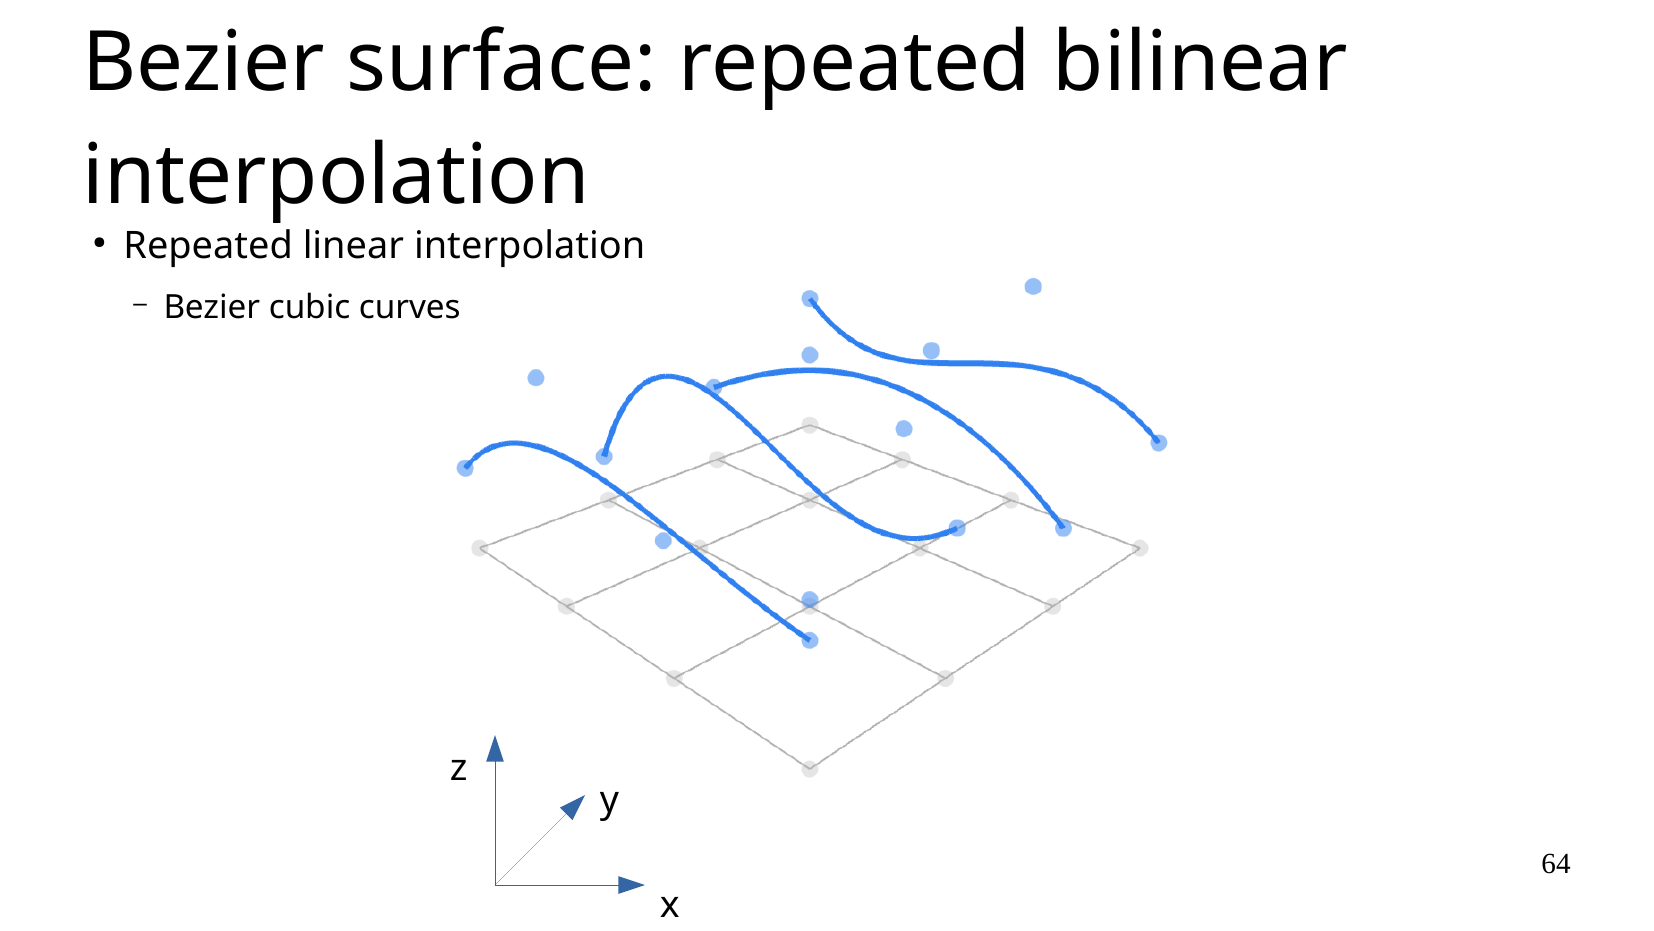

# Bezier surface: repeated bilinear interpolation
Repeated linear interpolation
Bezier cubic curves
z
y
64
x